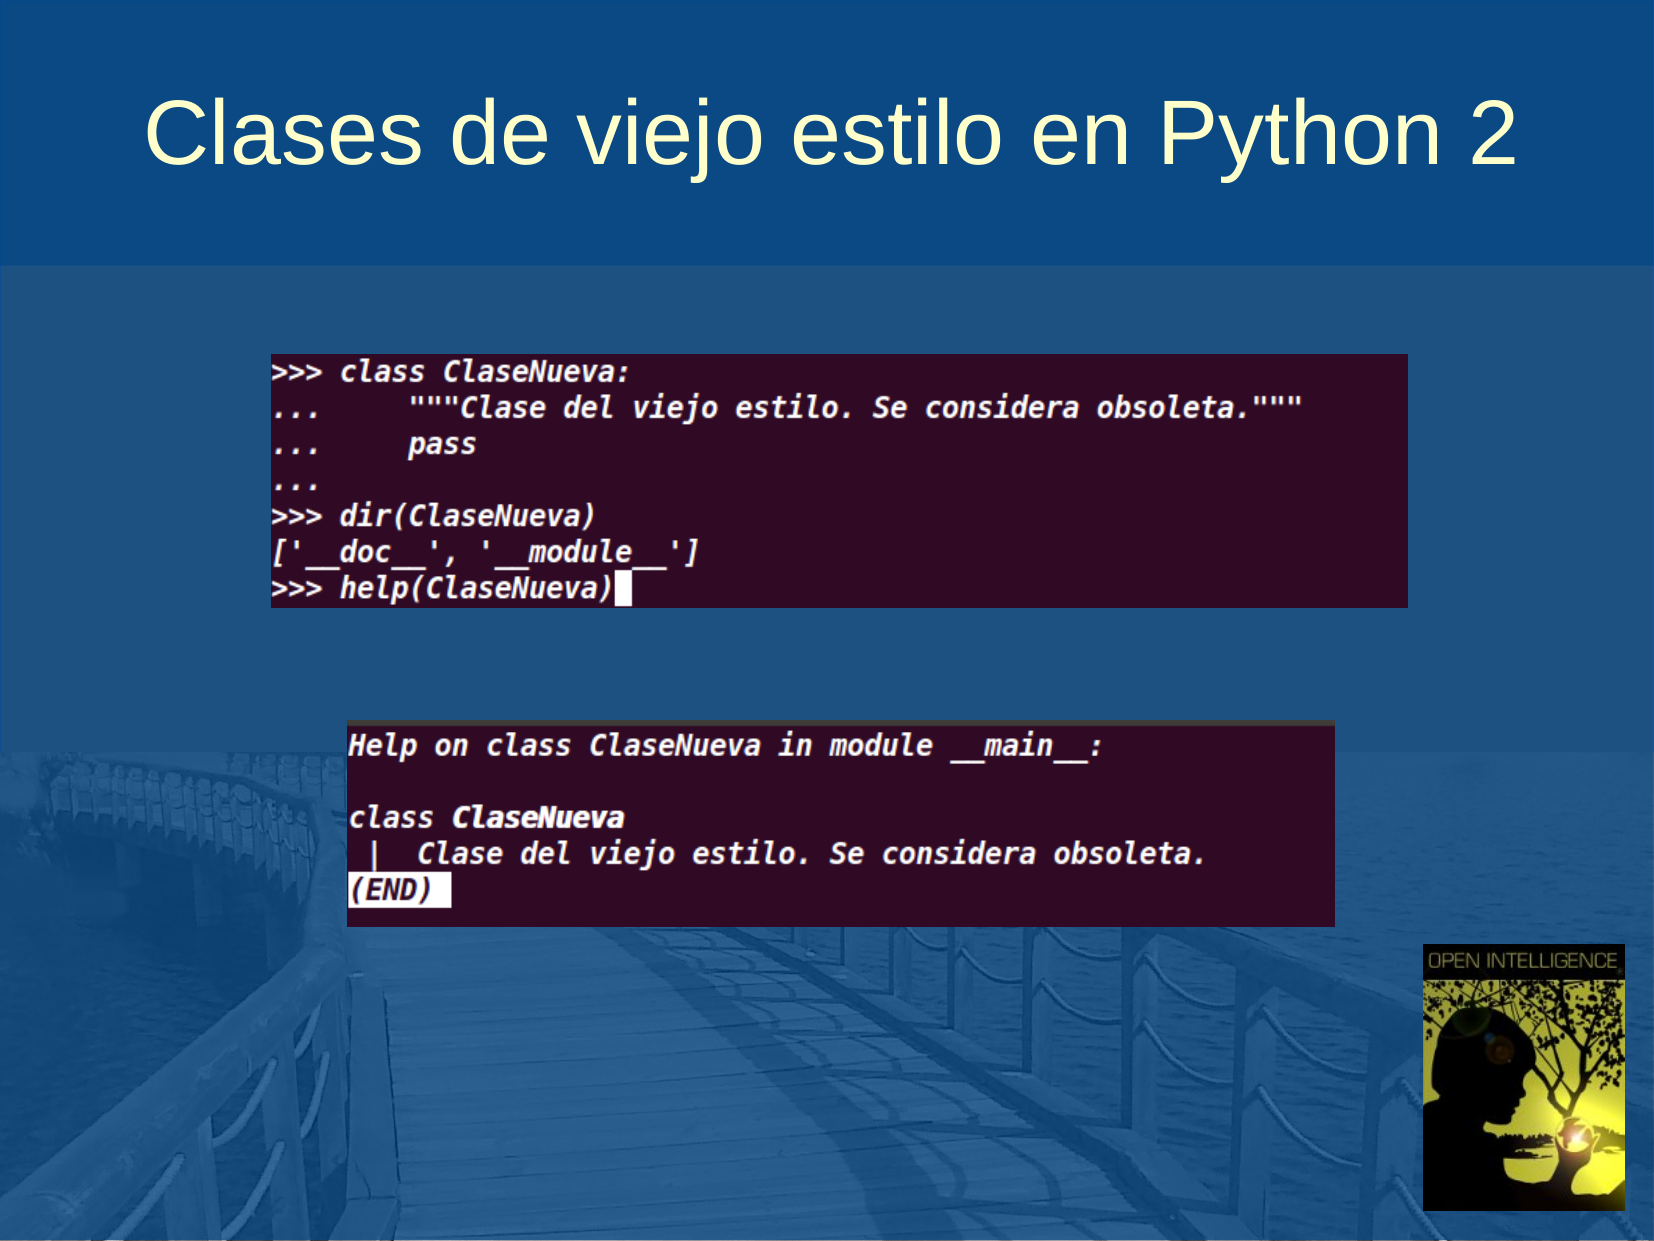

# Clases de viejo estilo en Python 2